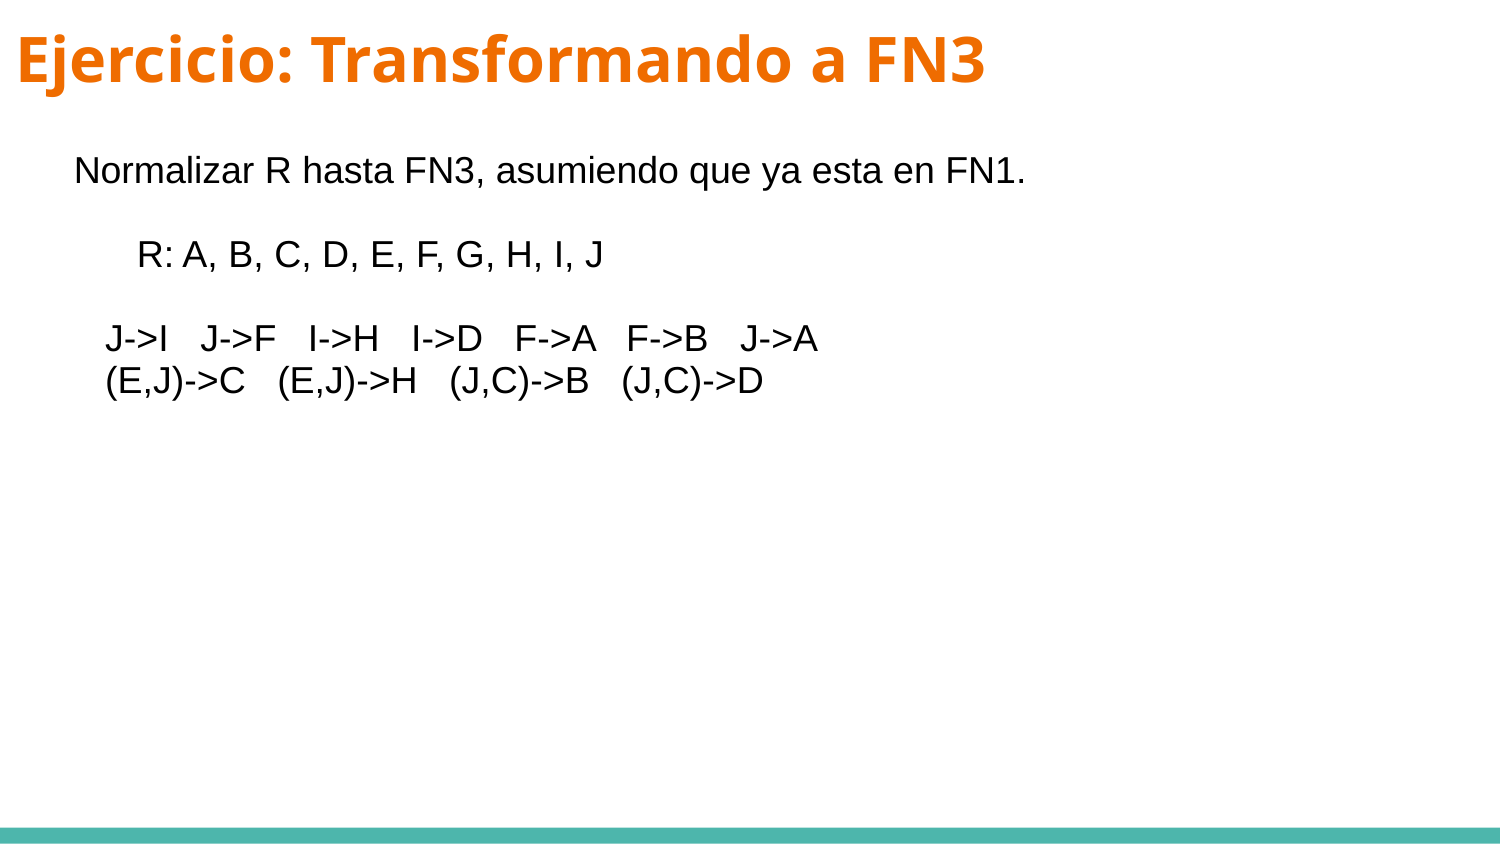

# Ejercicio: Transformando a FN3
Normalizar R hasta FN3, asumiendo que ya esta en FN1.
 R: A, B, C, D, E, F, G, H, I, J
 J->I J->F I->H I->D F->A F->B J->A
 (E,J)->C (E,J)->H (J,C)->B (J,C)->D